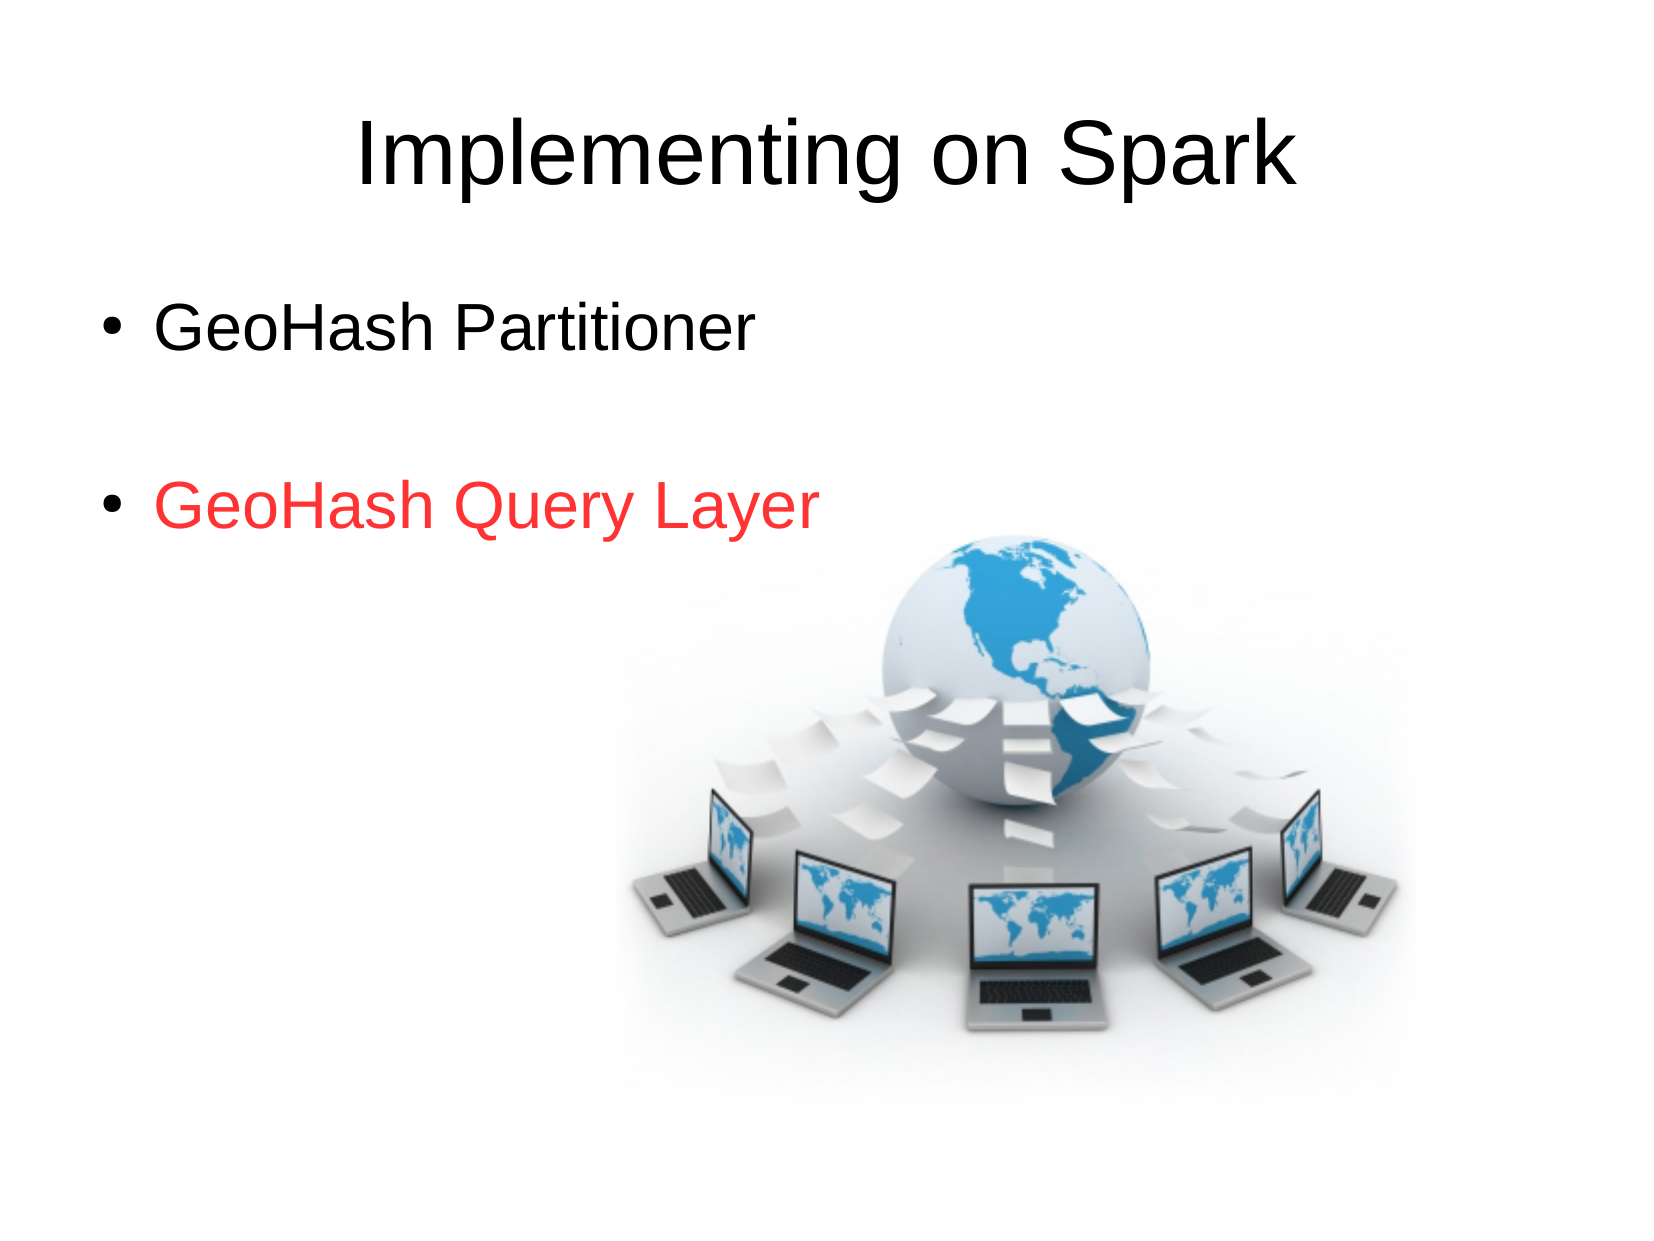

# Implementing on Spark
GeoHash Partitioner
GeoHash Query Layer